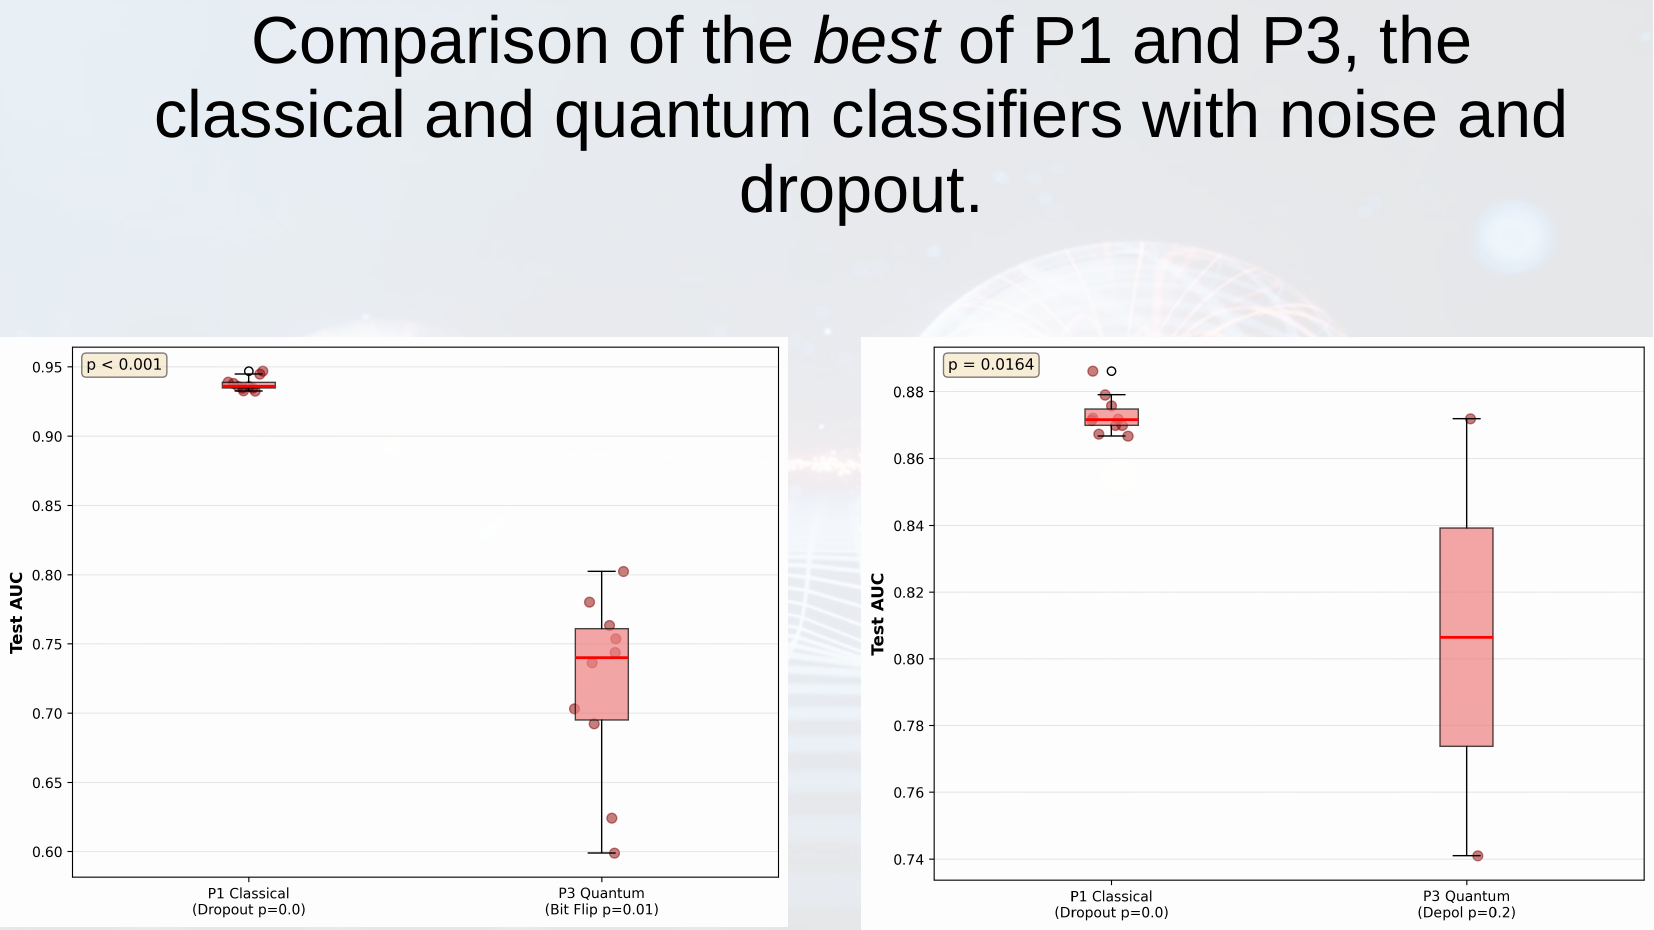

# Comparison of the best of P1 and P3, the classical and quantum classifiers with noise and dropout.